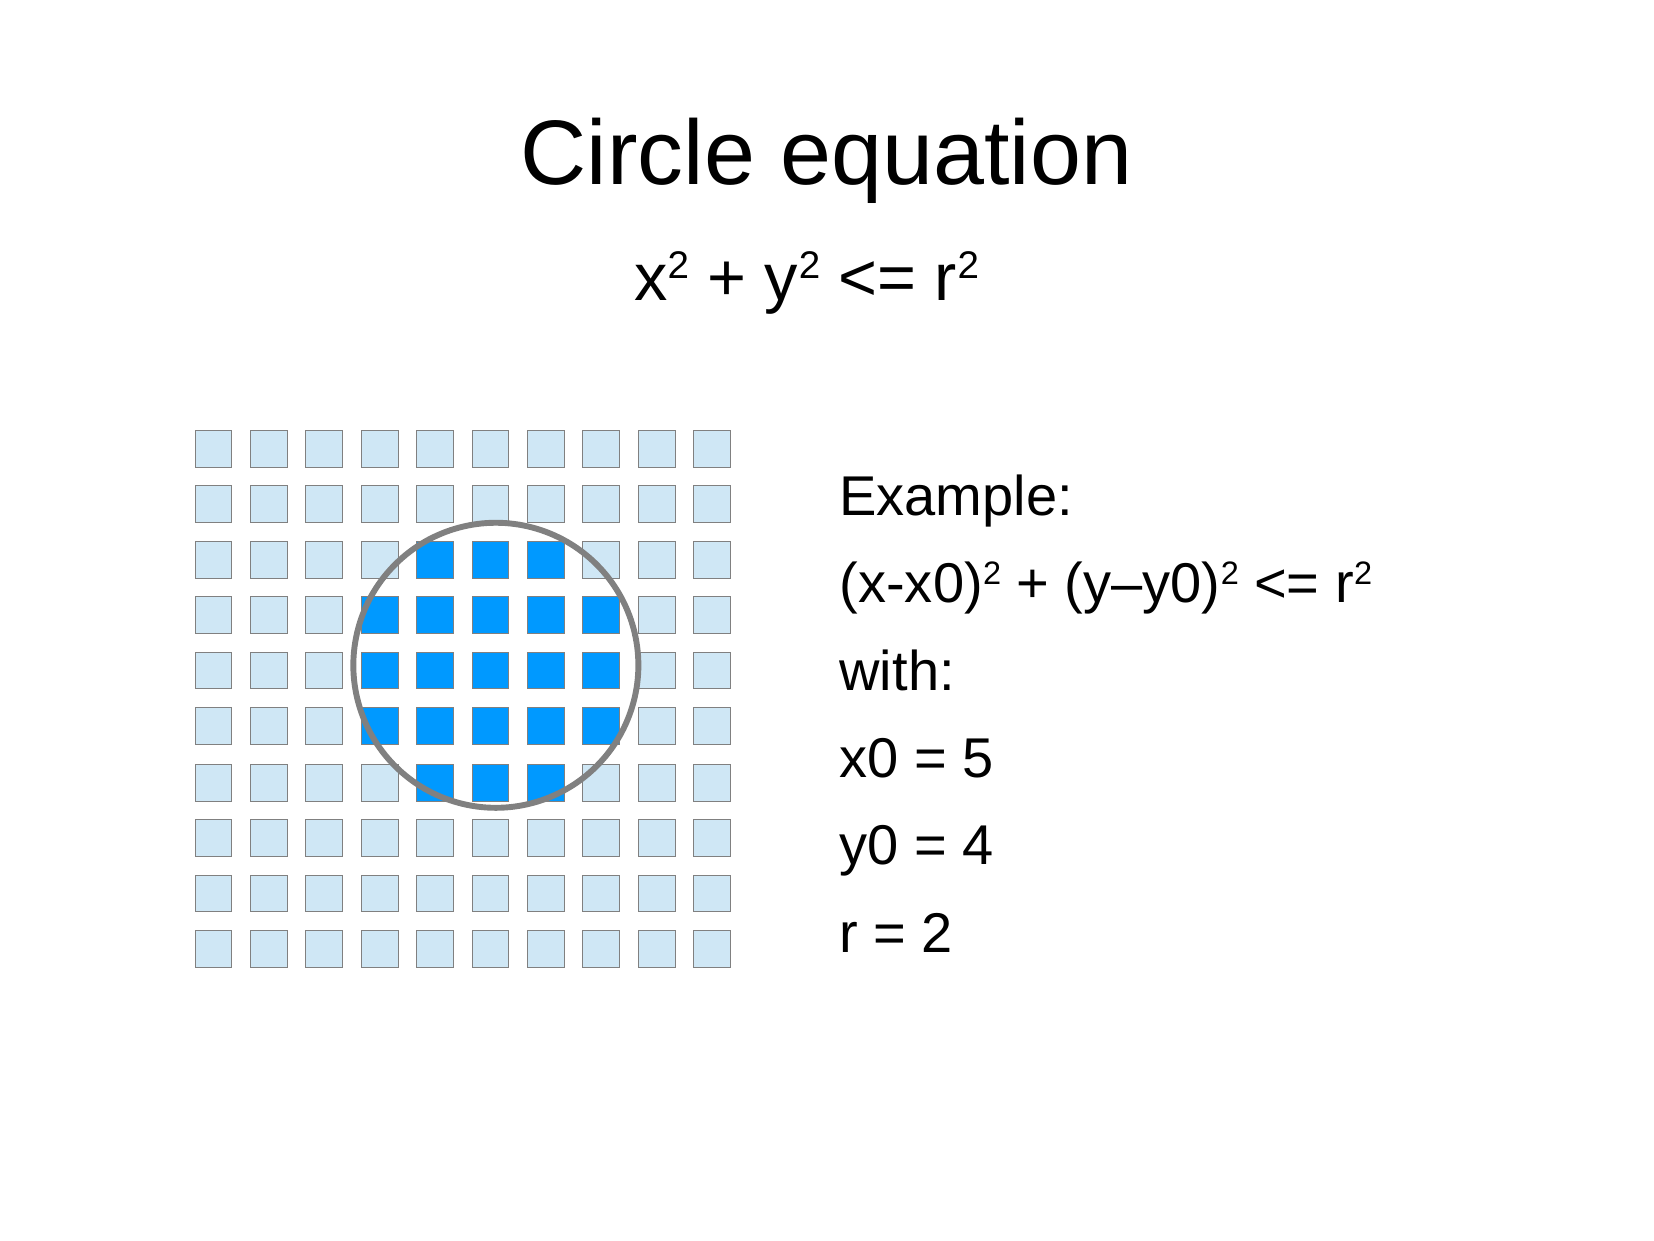

# Circle equation
x2 + y2 <= r2
Example:
(x-x0)2 + (y–y0)2 <= r2
with:
x0 = 5
y0 = 4
r = 2